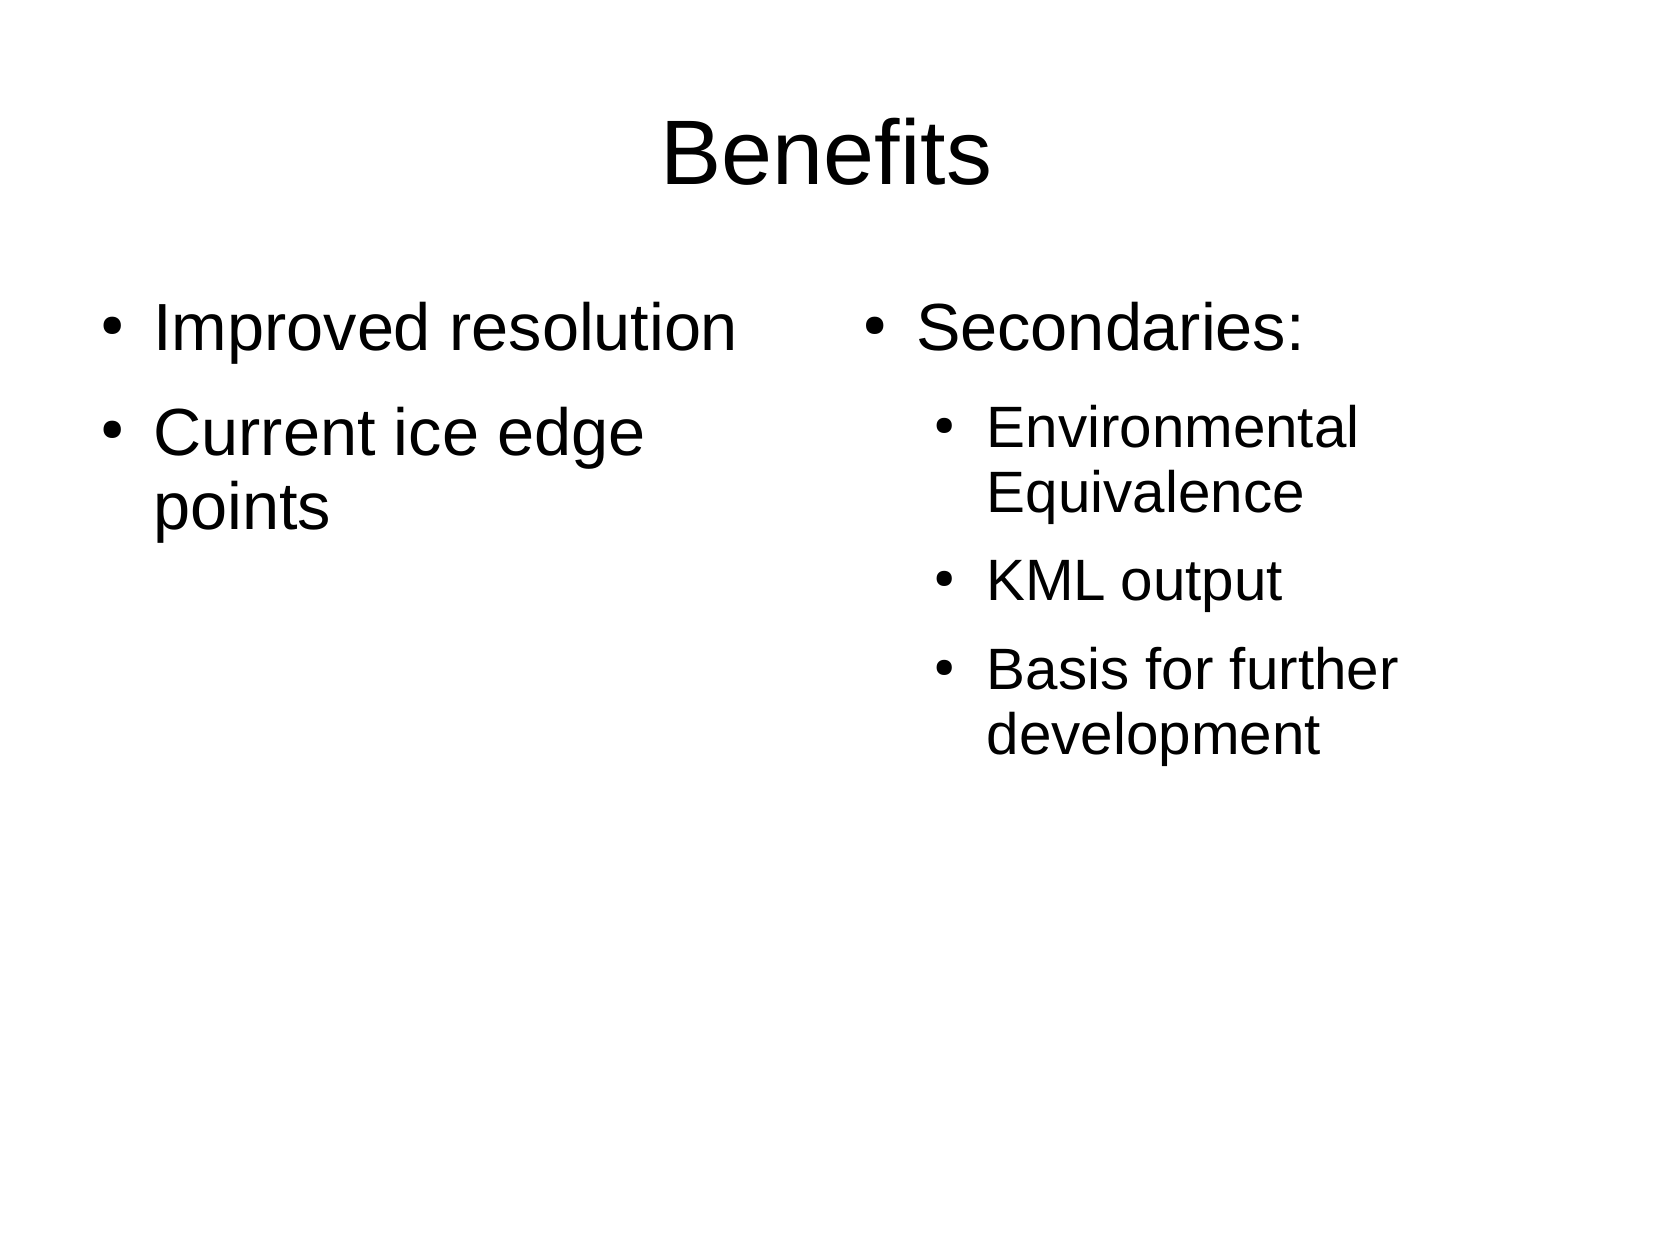

# Benefits
Improved resolution
Current ice edge points
Secondaries:
Environmental Equivalence
KML output
Basis for further development